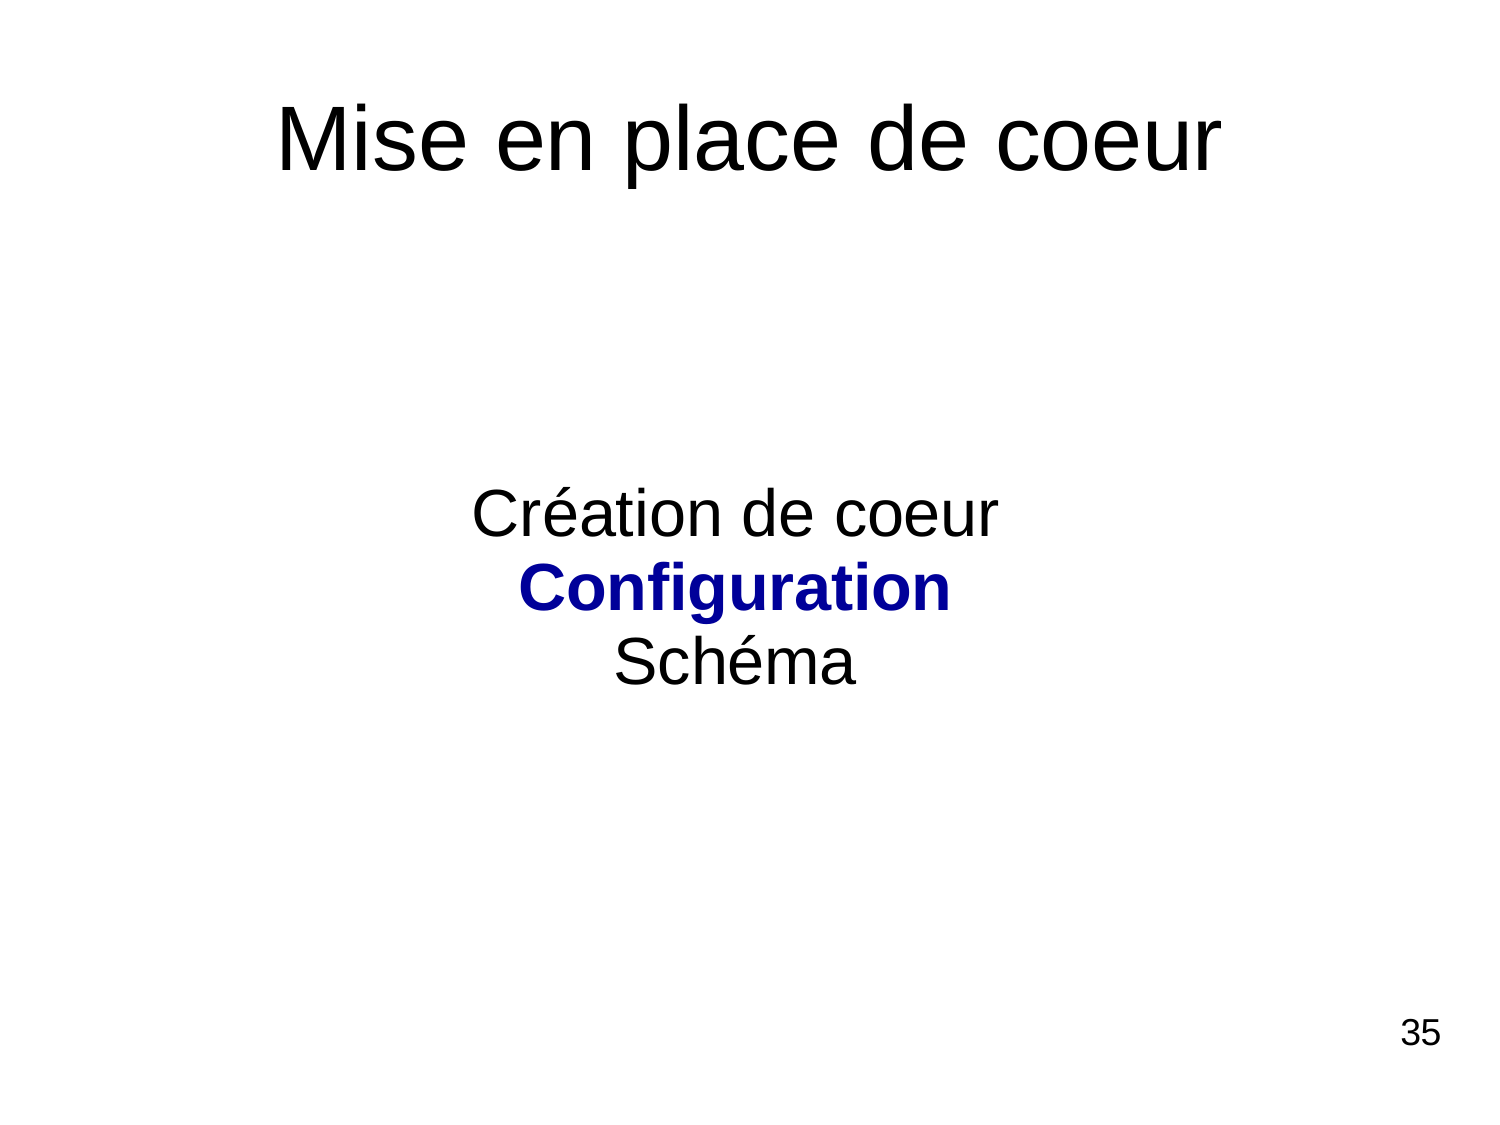

# Mise en place de coeur
Création de coeur Configuration Schéma
35